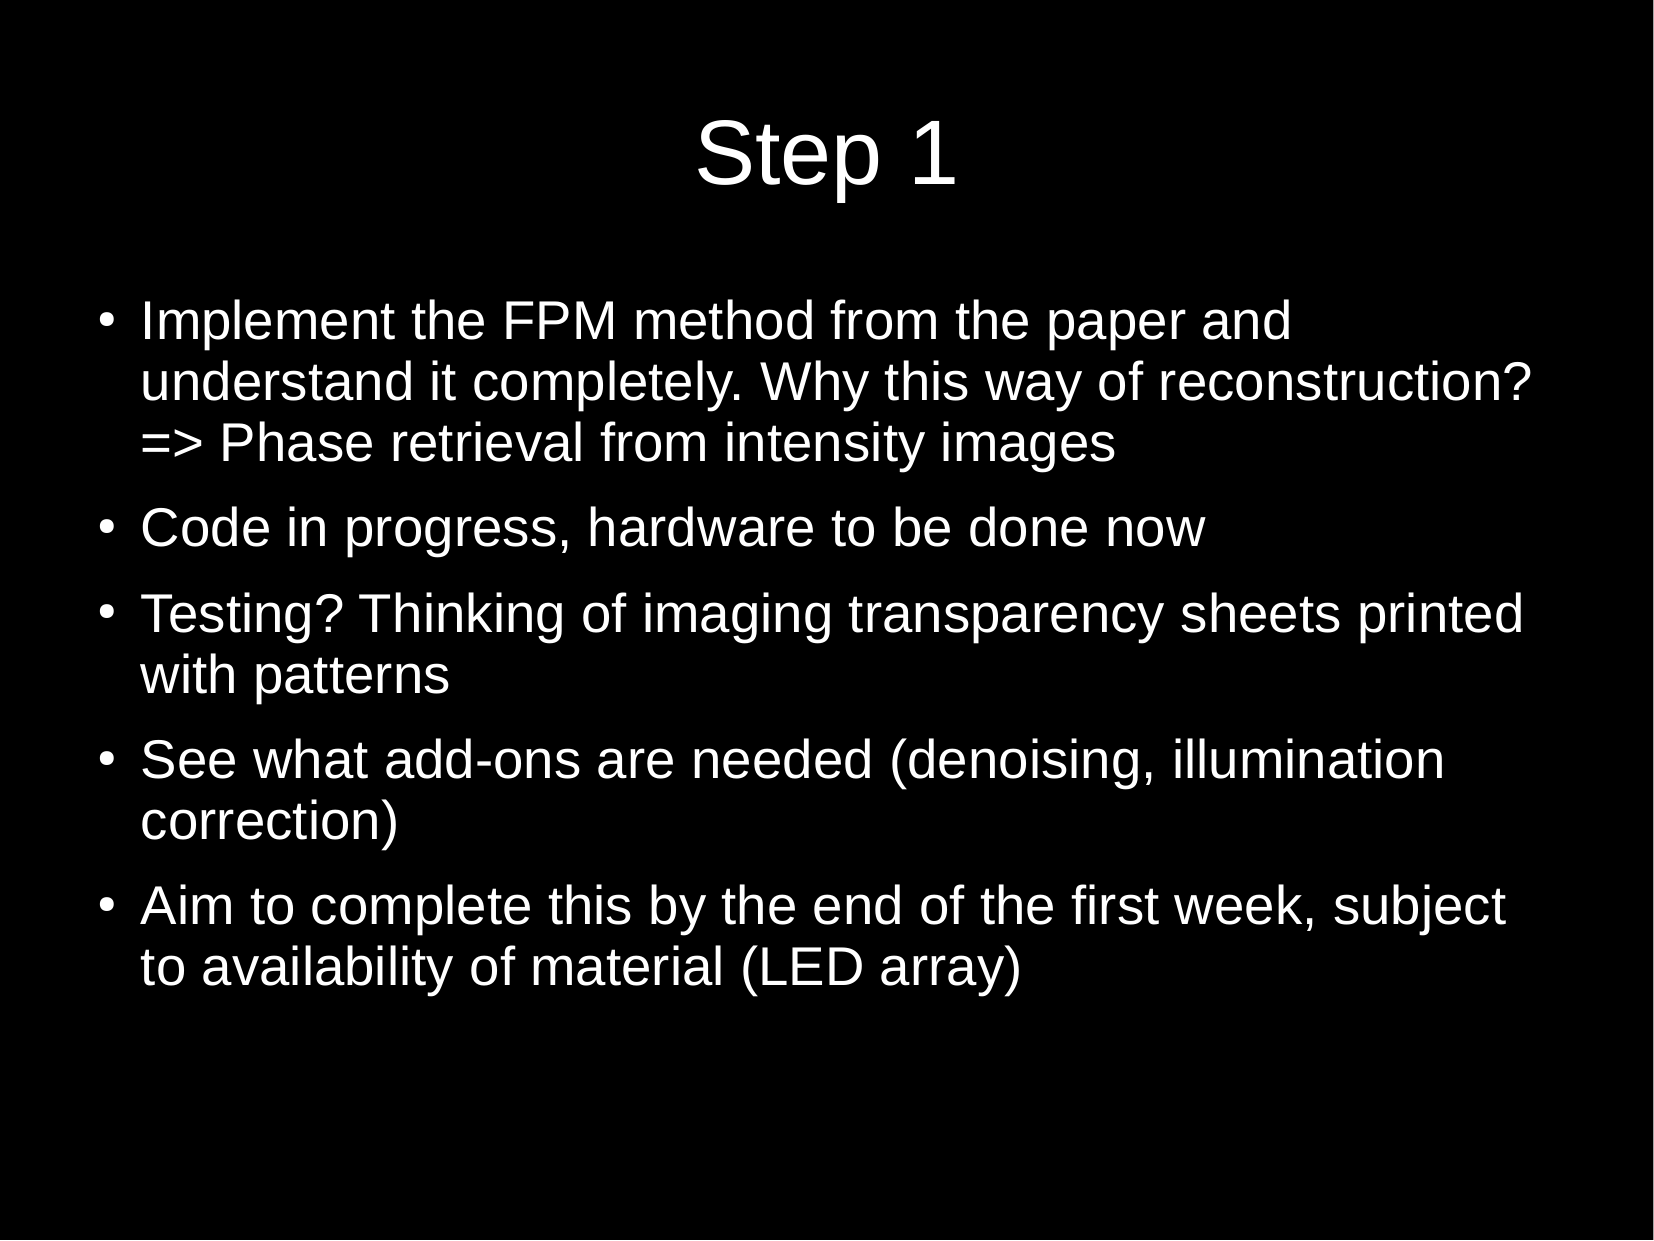

# Step 1
Implement the FPM method from the paper and understand it completely. Why this way of reconstruction? => Phase retrieval from intensity images
Code in progress, hardware to be done now
Testing? Thinking of imaging transparency sheets printed with patterns
See what add-ons are needed (denoising, illumination correction)
Aim to complete this by the end of the first week, subject to availability of material (LED array)